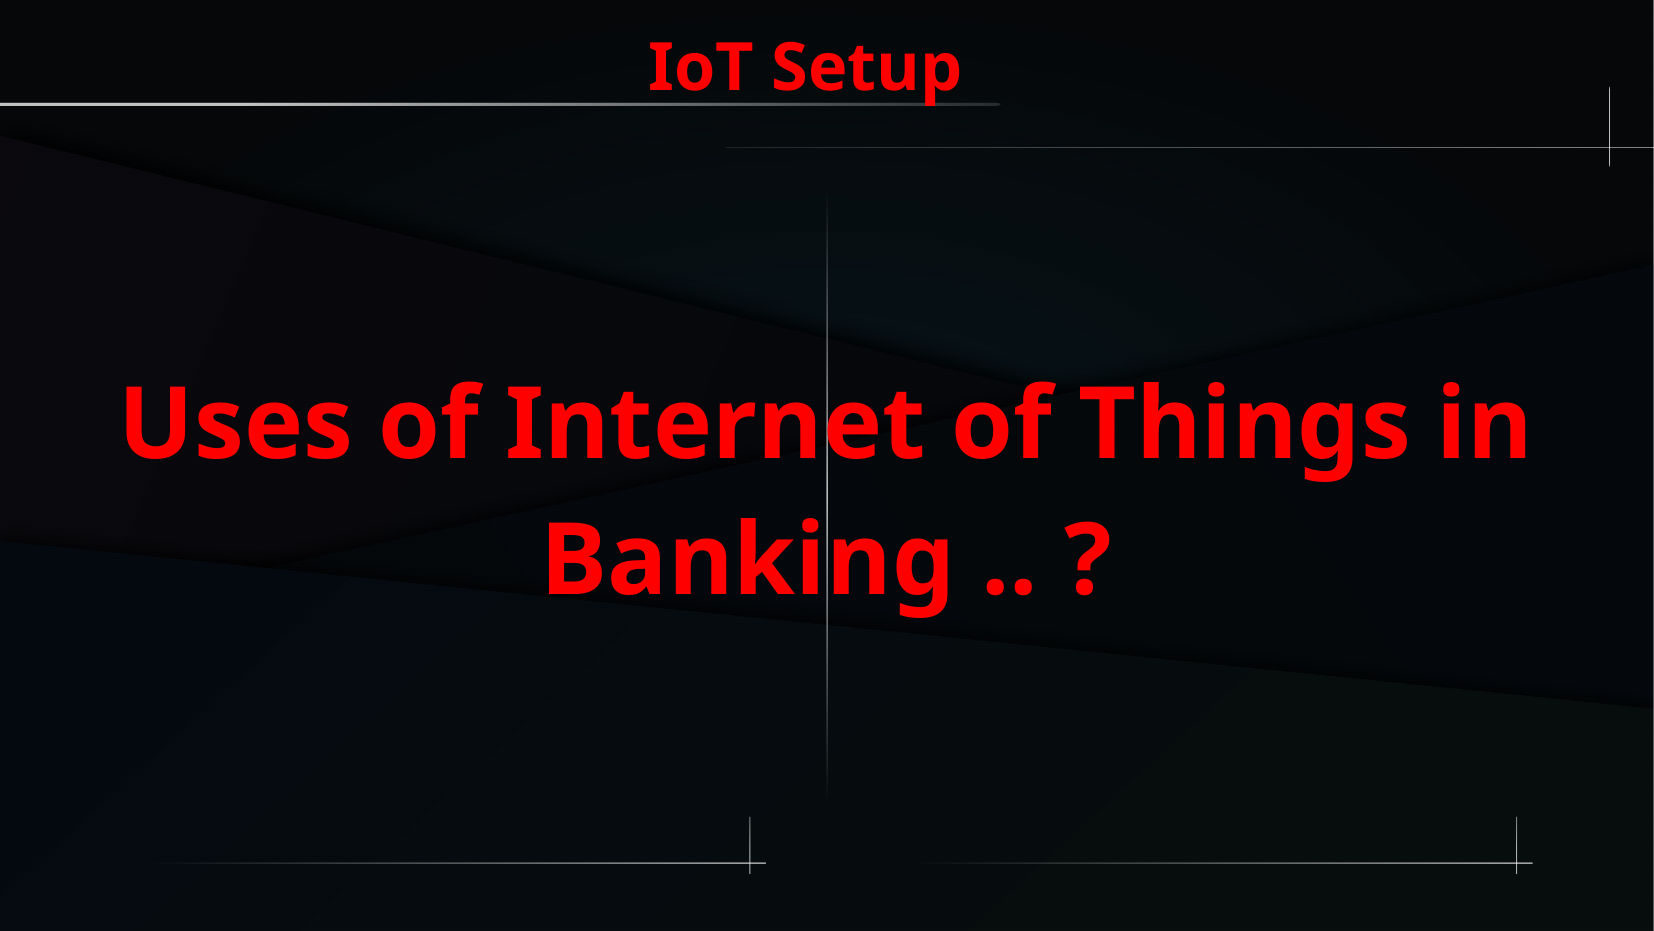

# IoT Setup
Uses of Internet of Things in Banking .. ?